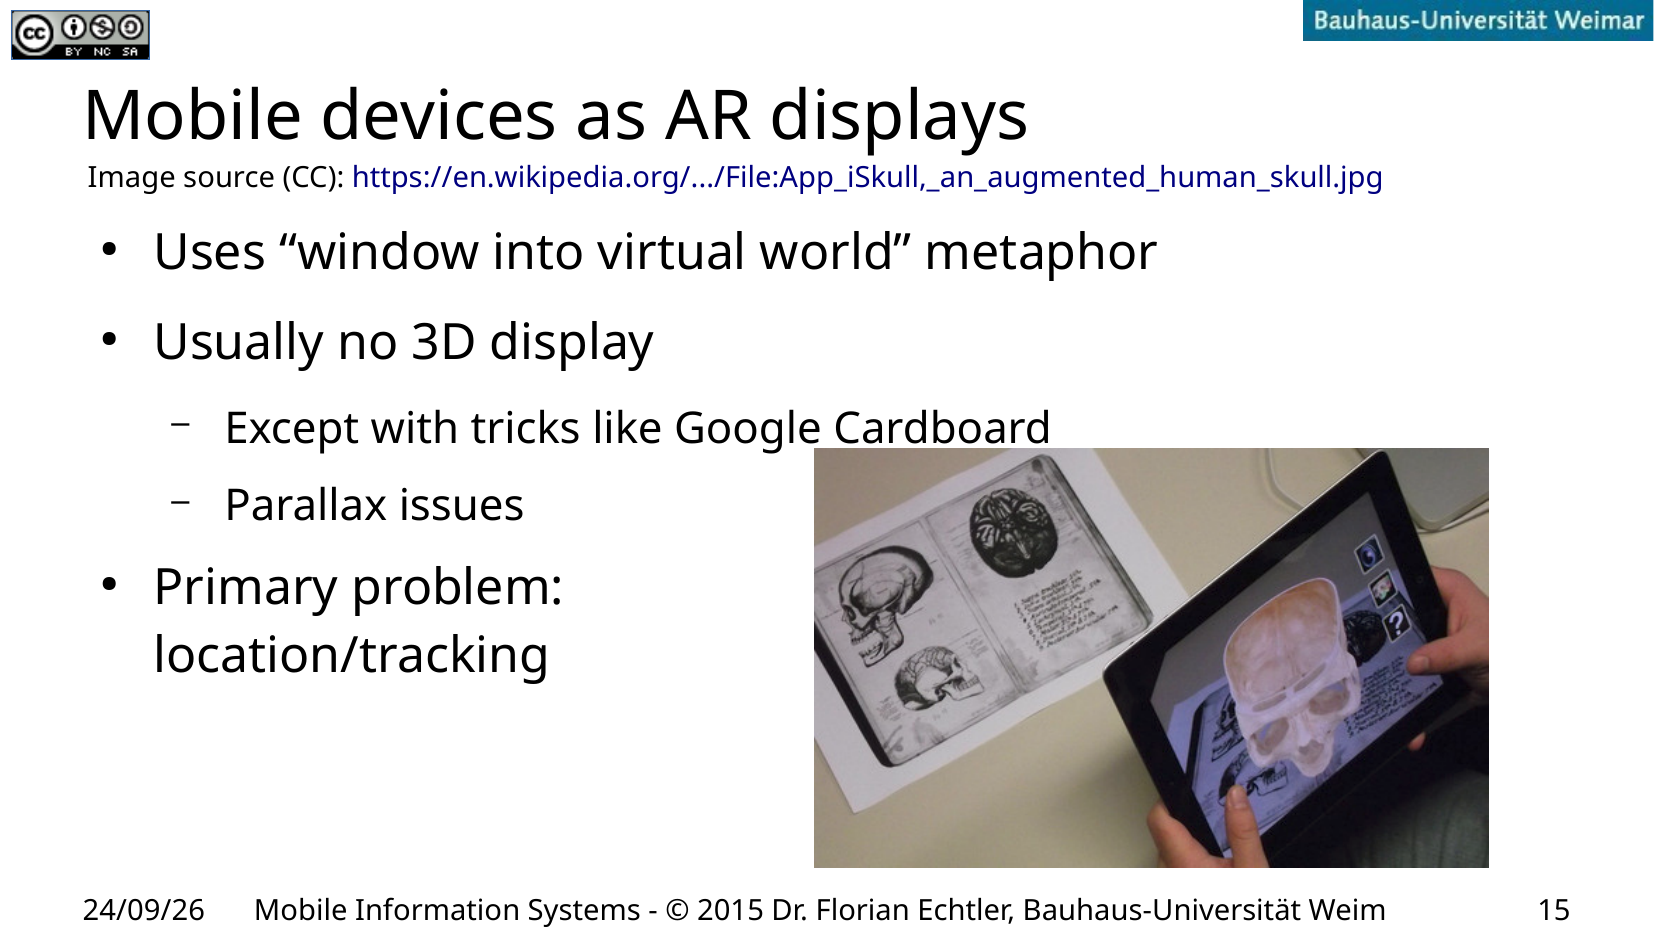

# Mobile devices as AR displays
Image source (CC): https://en.wikipedia.org/.../File:App_iSkull,_an_augmented_human_skull.jpg
Uses “window into virtual world” metaphor
Usually no 3D display
Except with tricks like Google Cardboard
Parallax issues
Primary problem: location/tracking
Mobile Information Systems - © 2015 Dr. Florian Echtler, Bauhaus-Universität Weimar
15